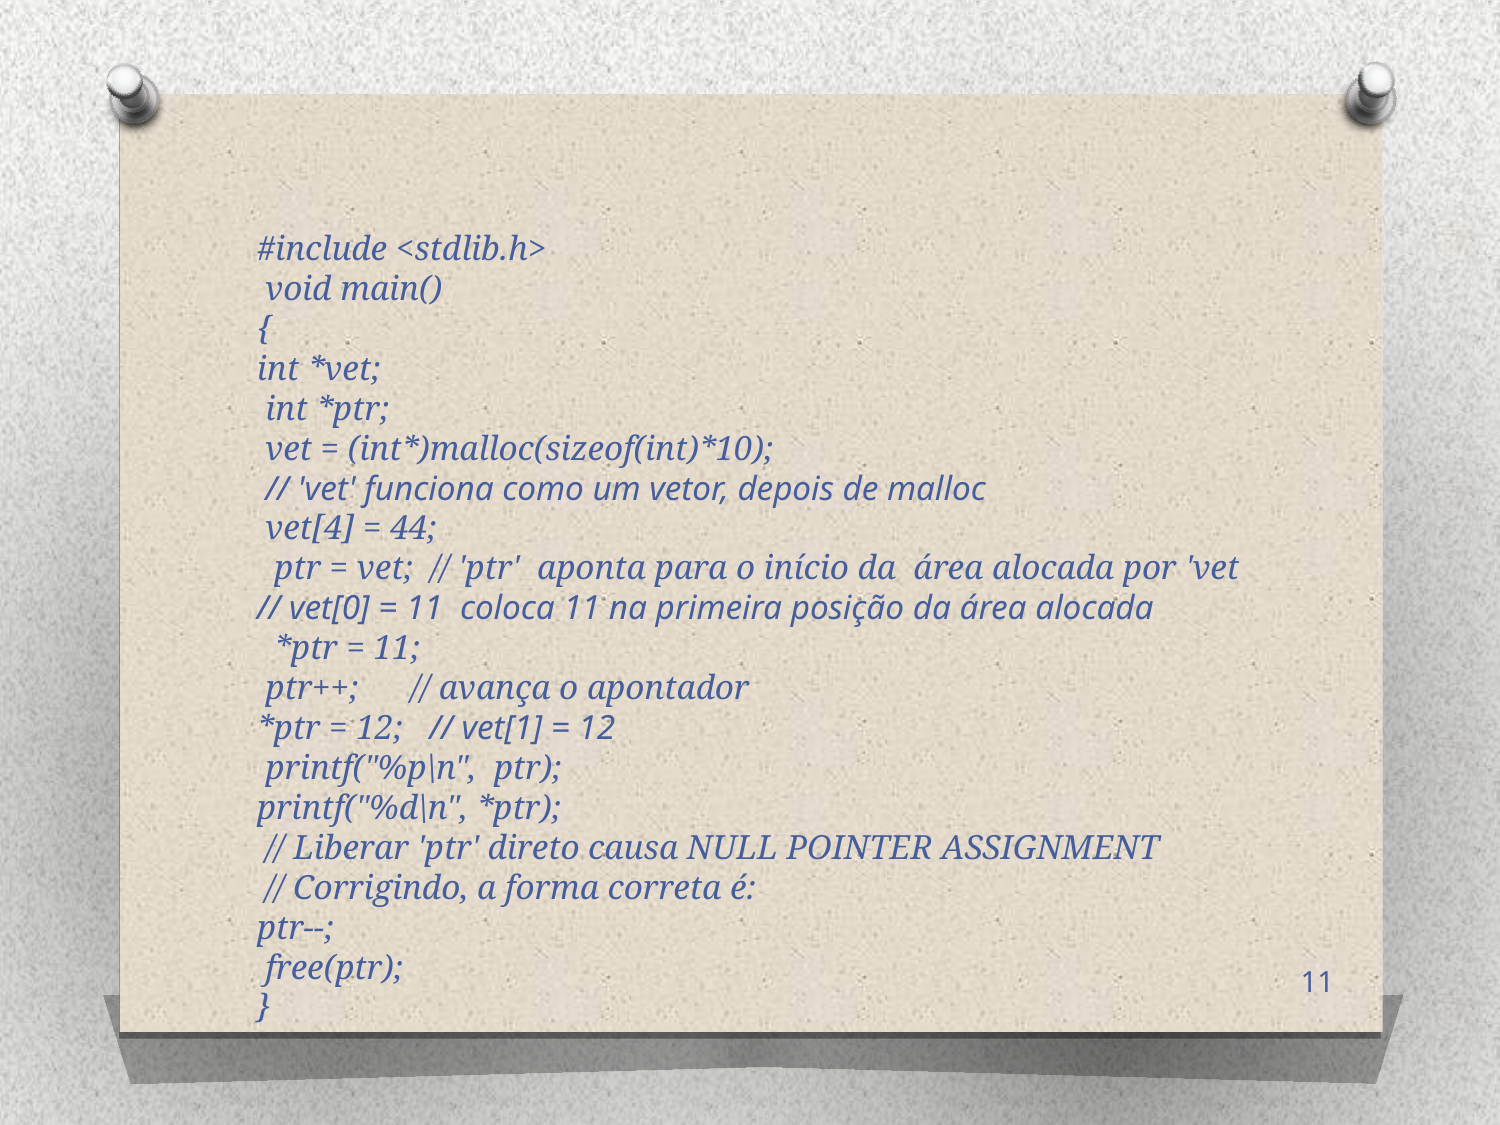

#include <stdlib.h>
 void main()
{
int *vet;
 int *ptr;
 vet = (int*)malloc(sizeof(int)*10);
 // 'vet' funciona como um vetor, depois de malloc
 vet[4] = 44;
  ptr = vet;  // 'ptr'  aponta para o início da  área alocada por 'vet
// vet[0] = 11 coloca 11 na primeira posição da área alocada
  *ptr = 11;
 ptr++;      // avança o apontador
*ptr = 12;   // vet[1] = 12
 printf("%p\n",  ptr);
printf("%d\n", *ptr);  // Liberar 'ptr' direto causa NULL POINTER ASSIGNMENT
 // Corrigindo, a forma correta é:
ptr‐‐;
 free(ptr);
}